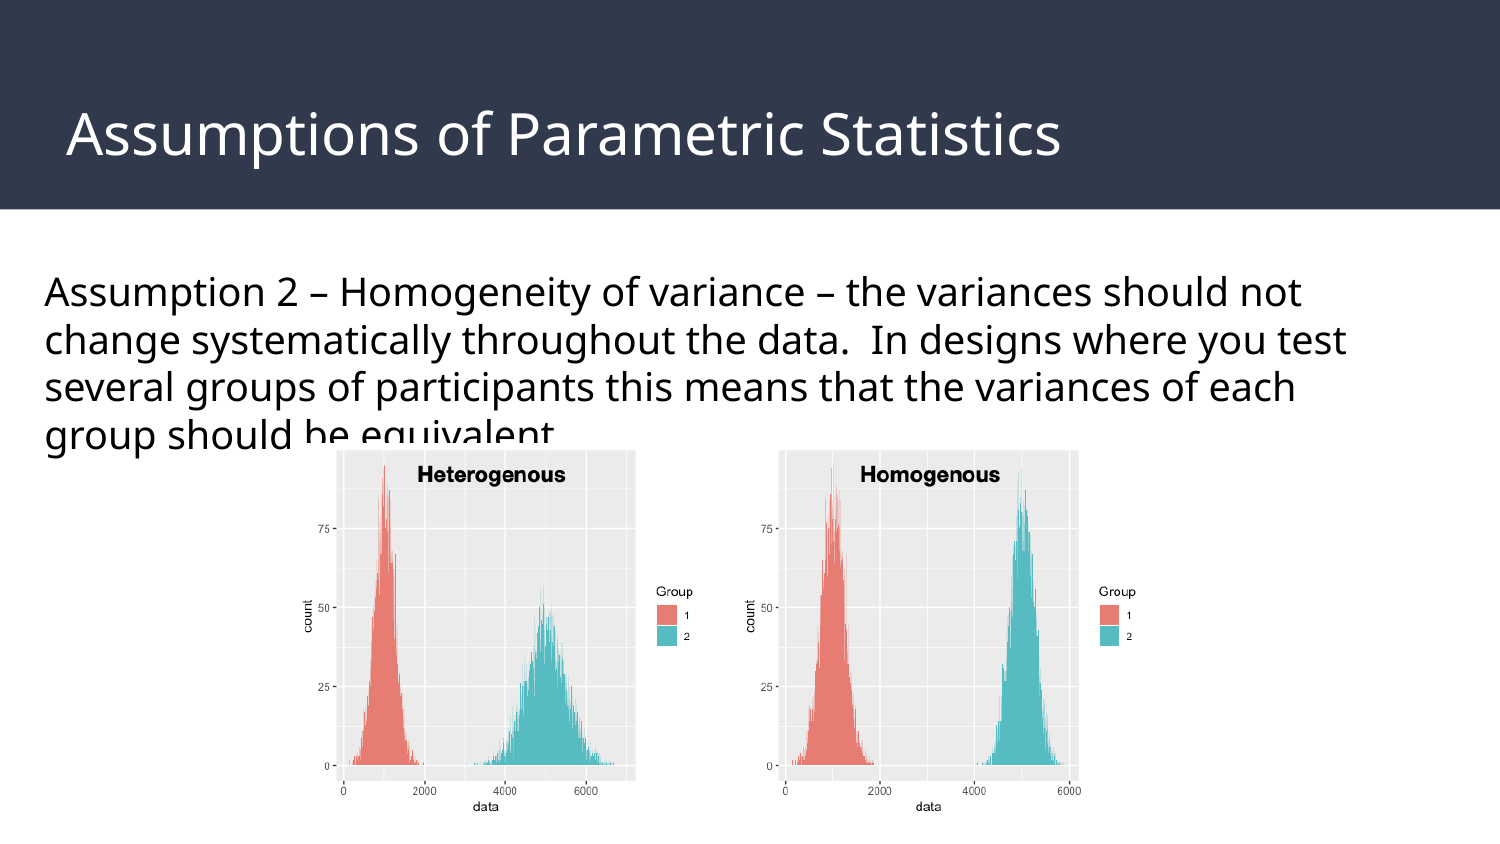

# Assumptions of Parametric Statistics
Assumption 2 – Homogeneity of variance – the variances should not change systematically throughout the data. In designs where you test several groups of participants this means that the variances of each group should be equivalent.